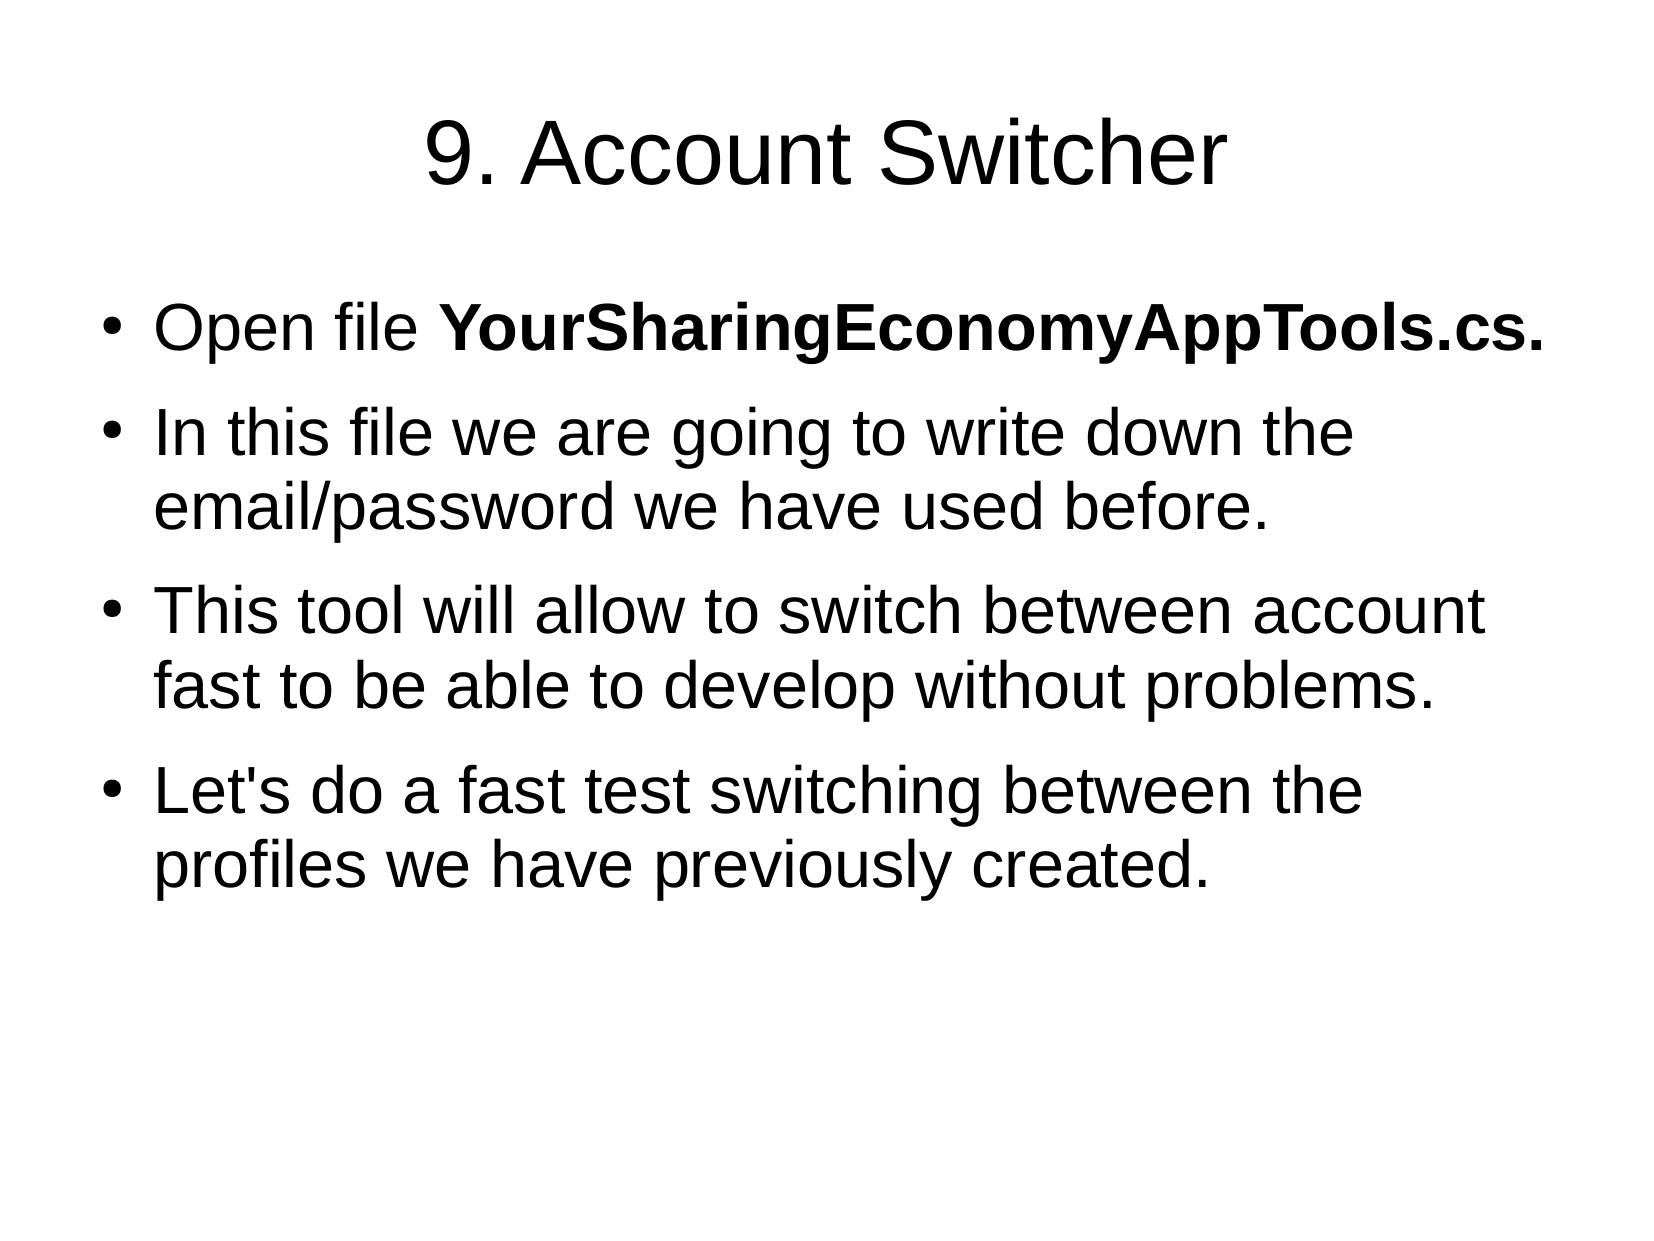

# 9. Account Switcher
Open file YourSharingEconomyAppTools.cs.
In this file we are going to write down the email/password we have used before.
This tool will allow to switch between account fast to be able to develop without problems.
Let's do a fast test switching between the profiles we have previously created.